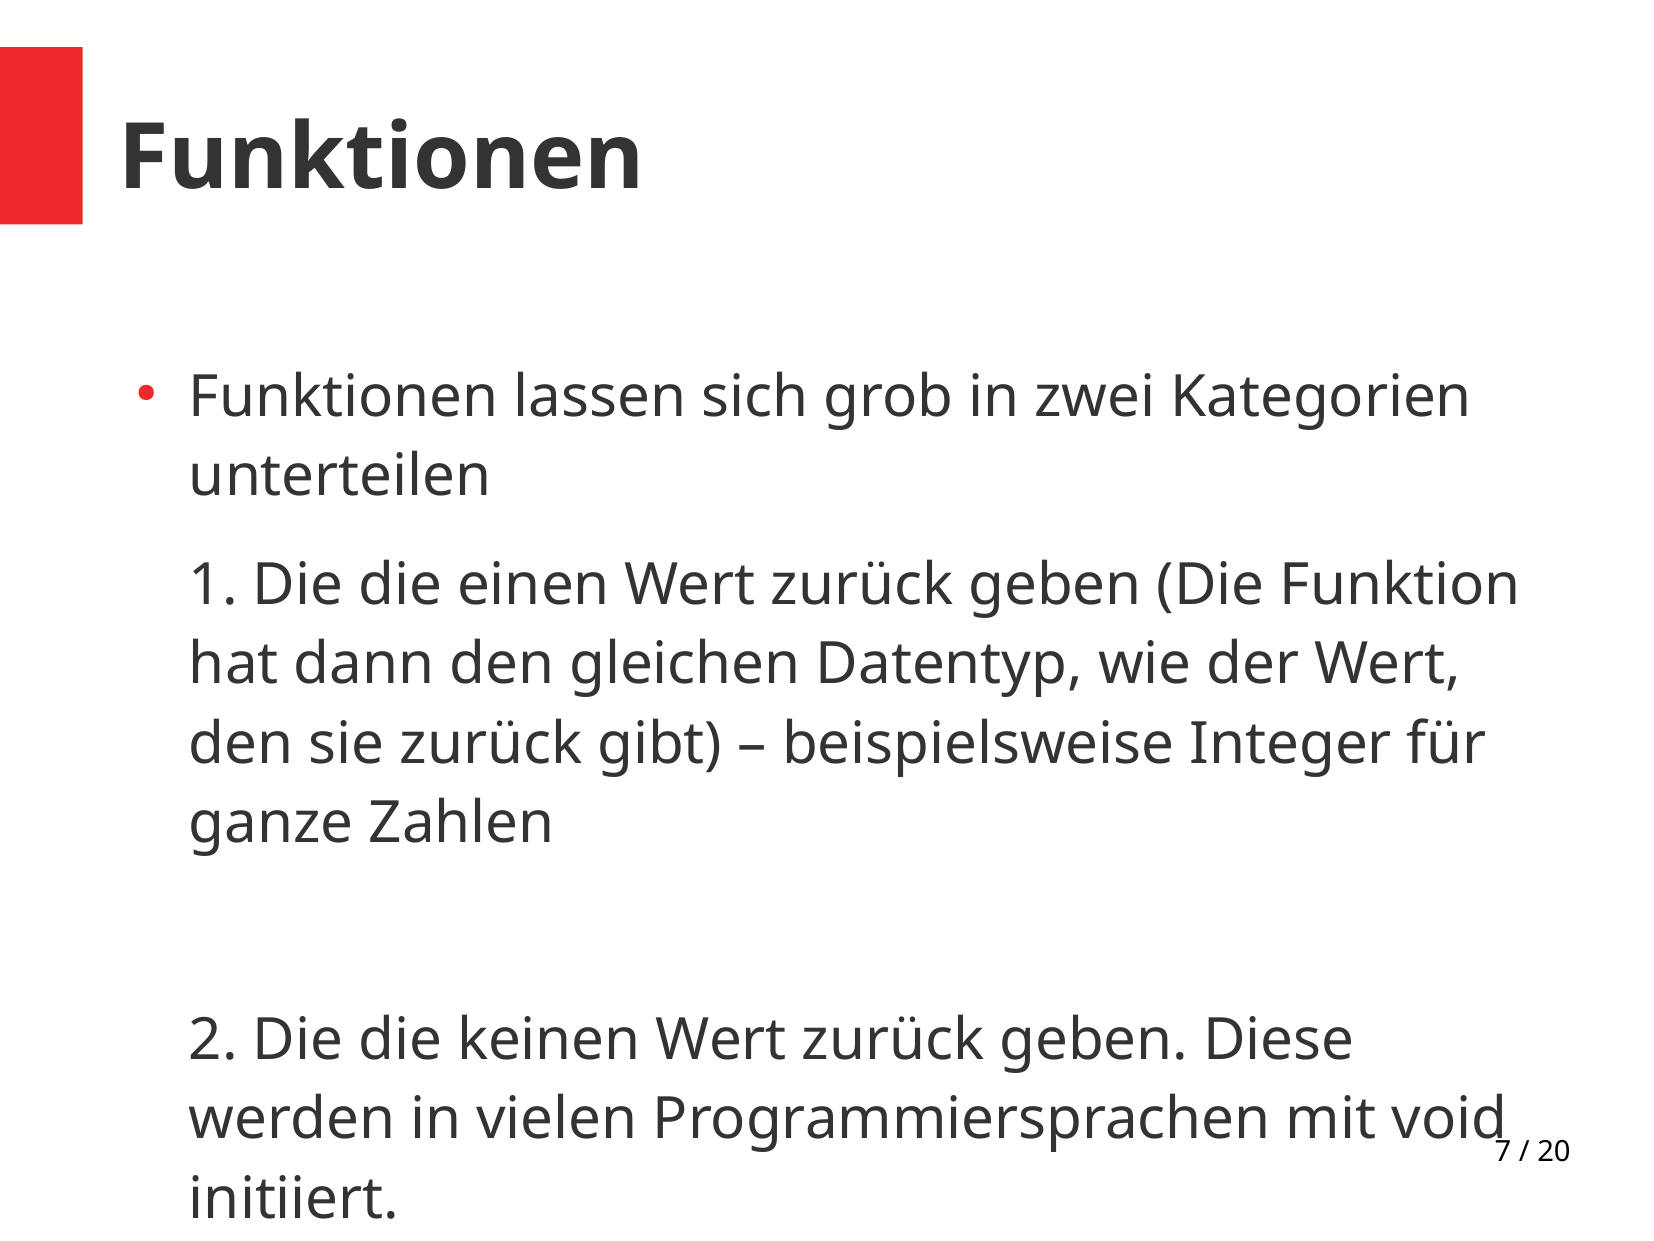

# Funktionen
Funktionen lassen sich grob in zwei Kategorien unterteilen
1. Die die einen Wert zurück geben (Die Funktion hat dann den gleichen Datentyp, wie der Wert, den sie zurück gibt) – beispielsweise Integer für ganze Zahlen
2. Die die keinen Wert zurück geben. Diese werden in vielen Programmiersprachen mit void initiiert.
7